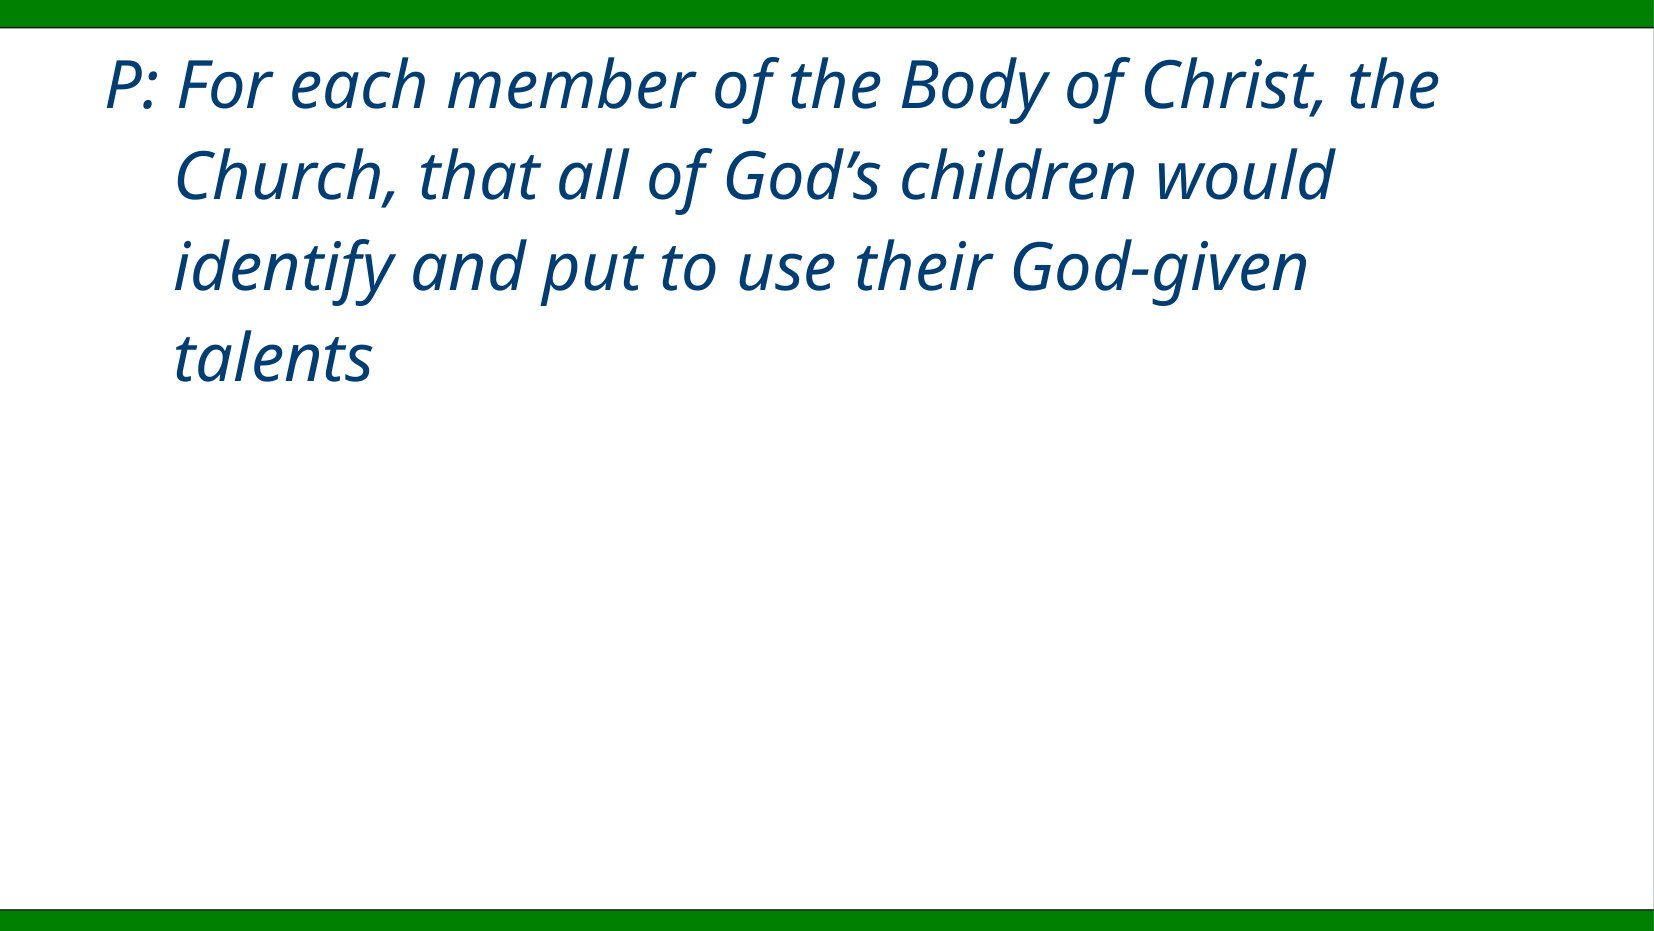

P: For each member of the Body of Christ, the
 Church, that all of God’s children would
 identify and put to use their God-given
 talents